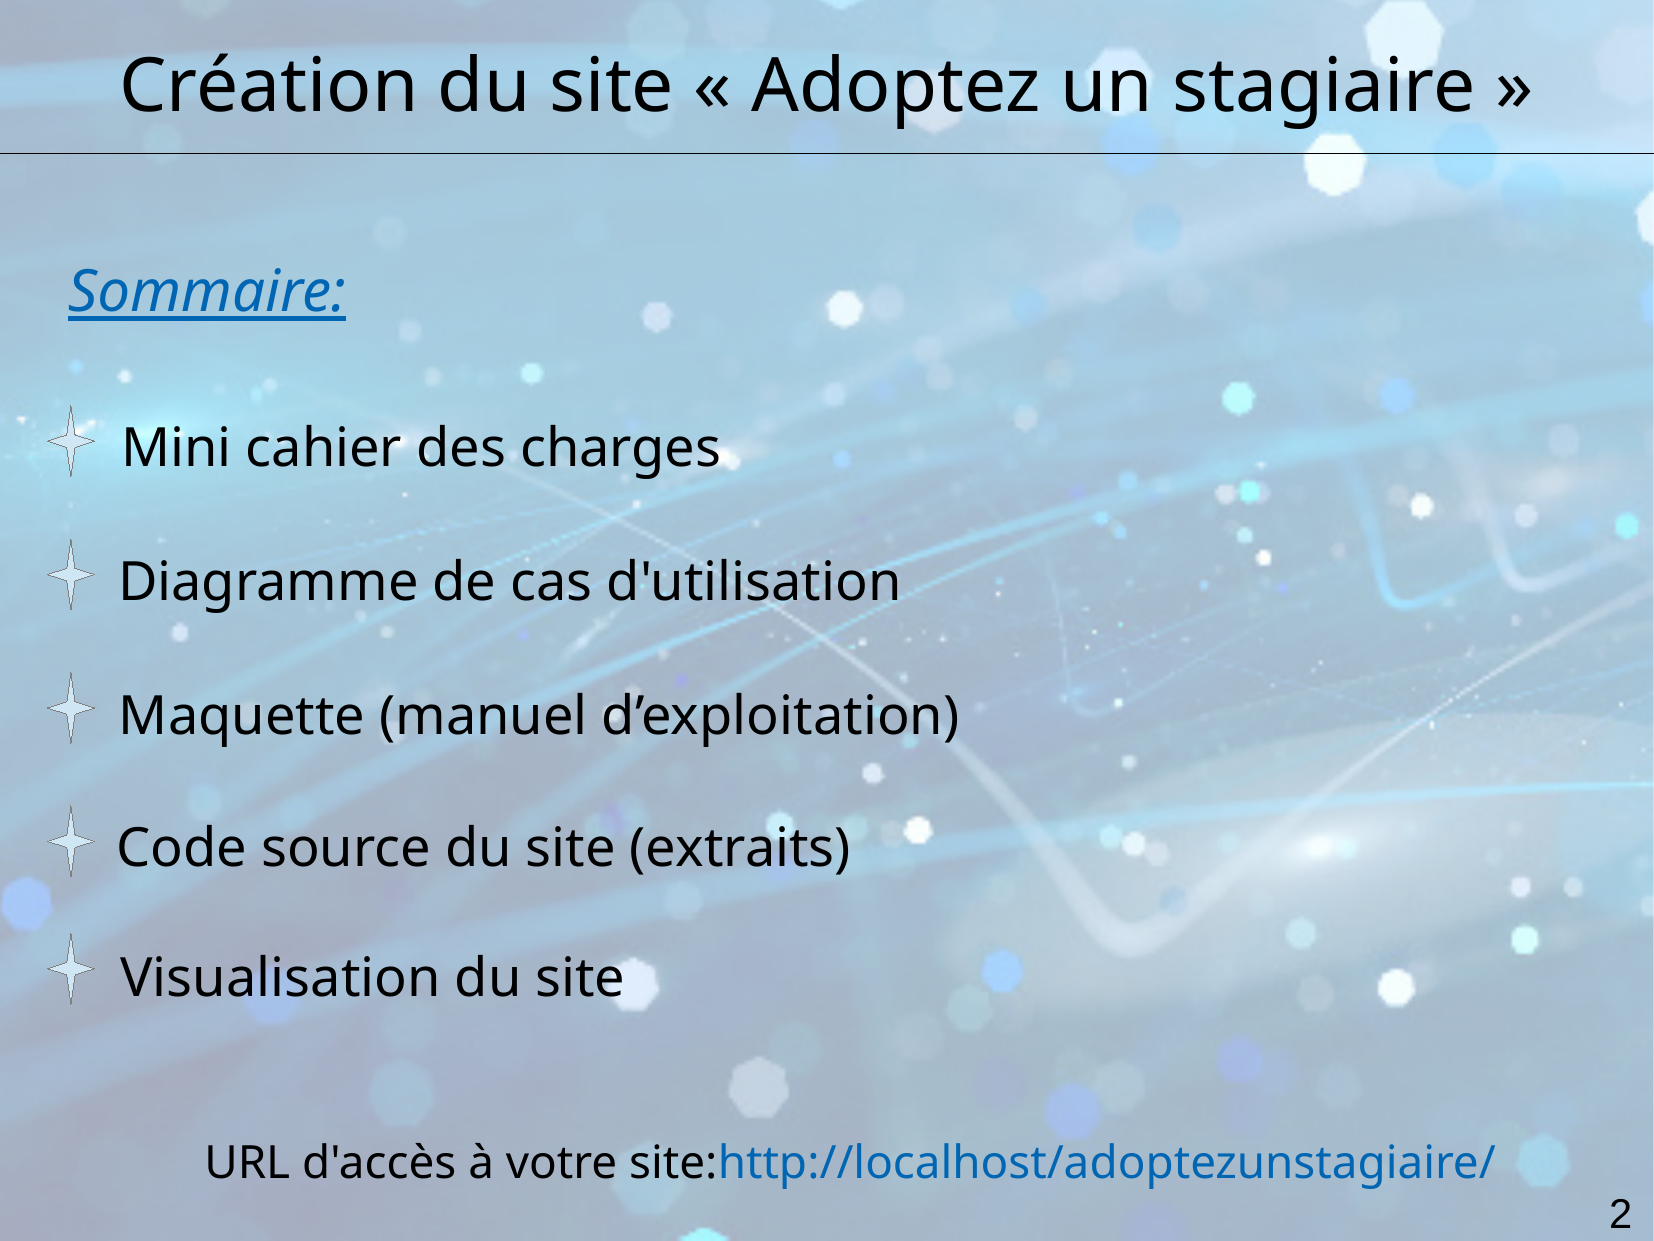

# Création du site « Adoptez un stagiaire »
Sommaire:
Mini cahier des charges
Diagramme de cas d'utilisation
Maquette (manuel d’exploitation)
Code source du site (extraits)
Visualisation du site
URL d'accès à votre site:http://localhost/adoptezunstagiaire/
2